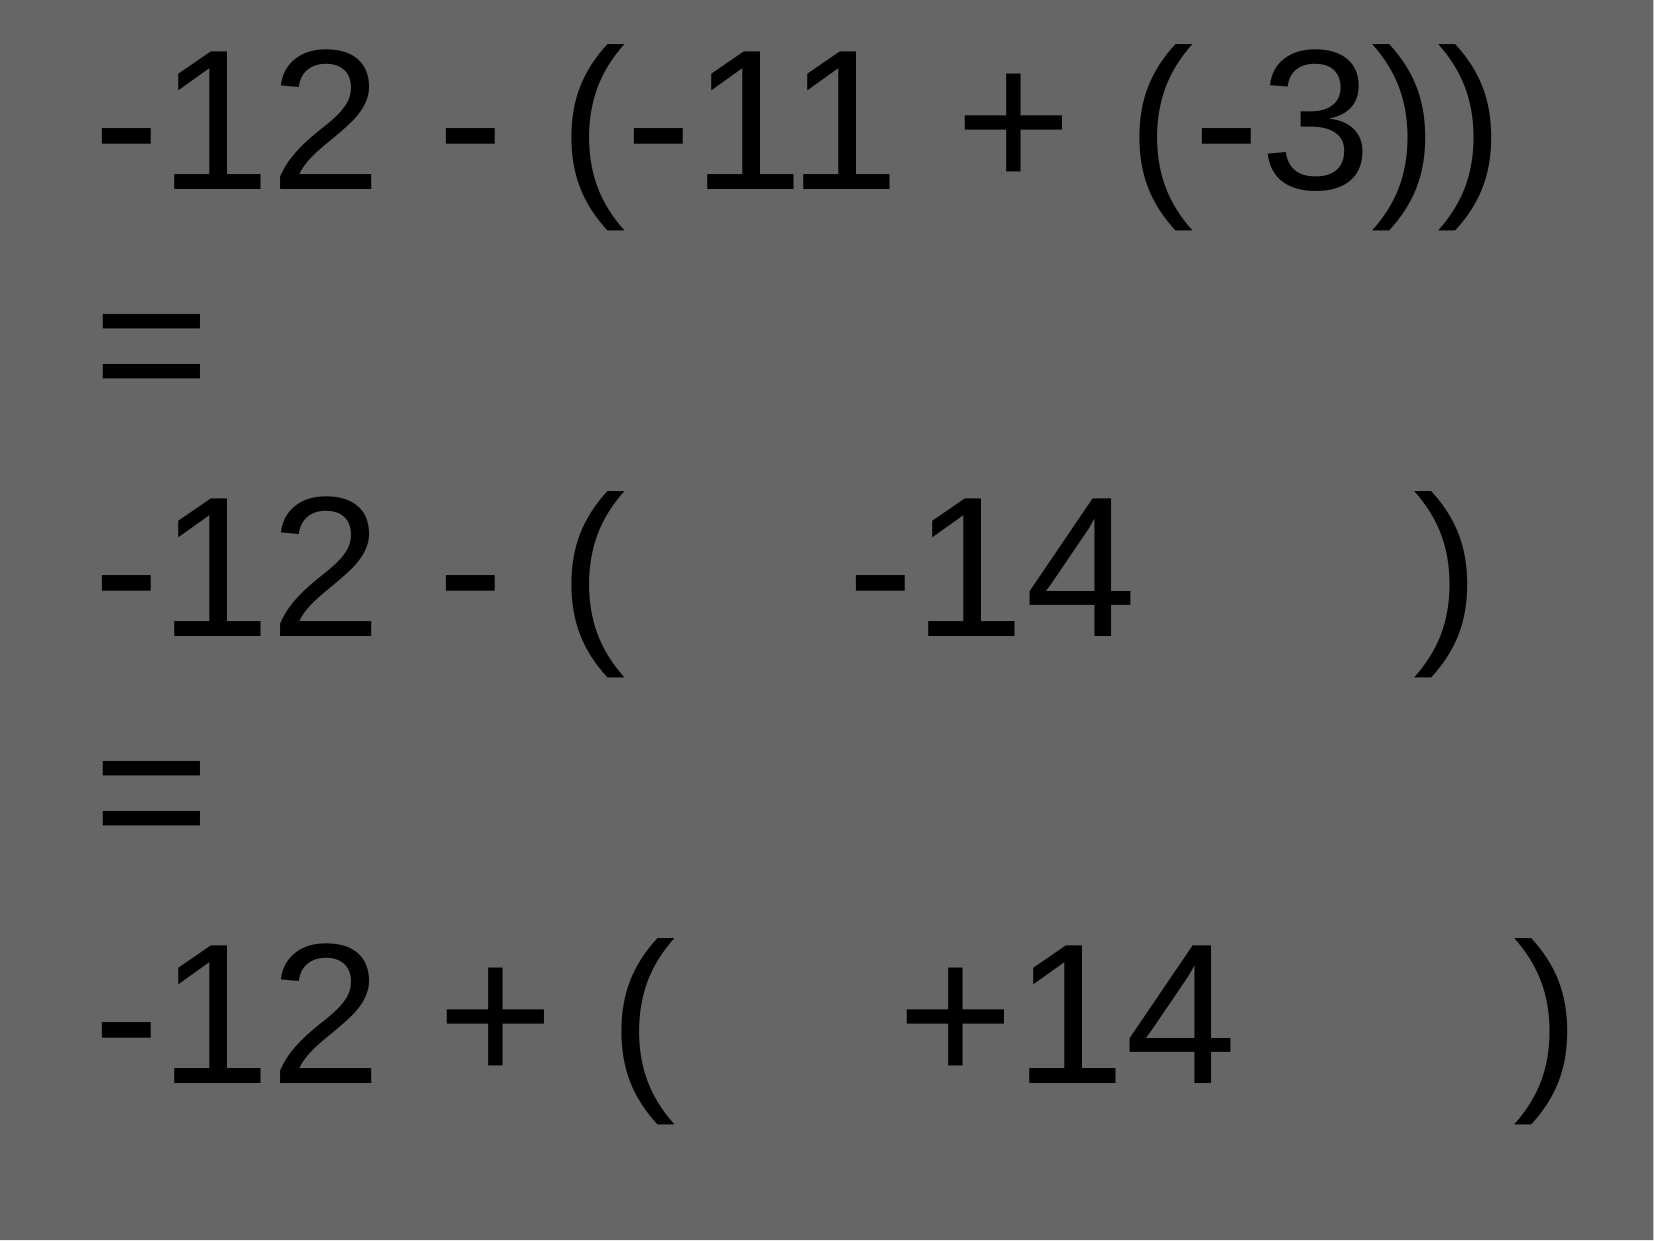

# -12 - (-11 + (-3)) = -12 - ( -14 ) = -12 + ( +14 )